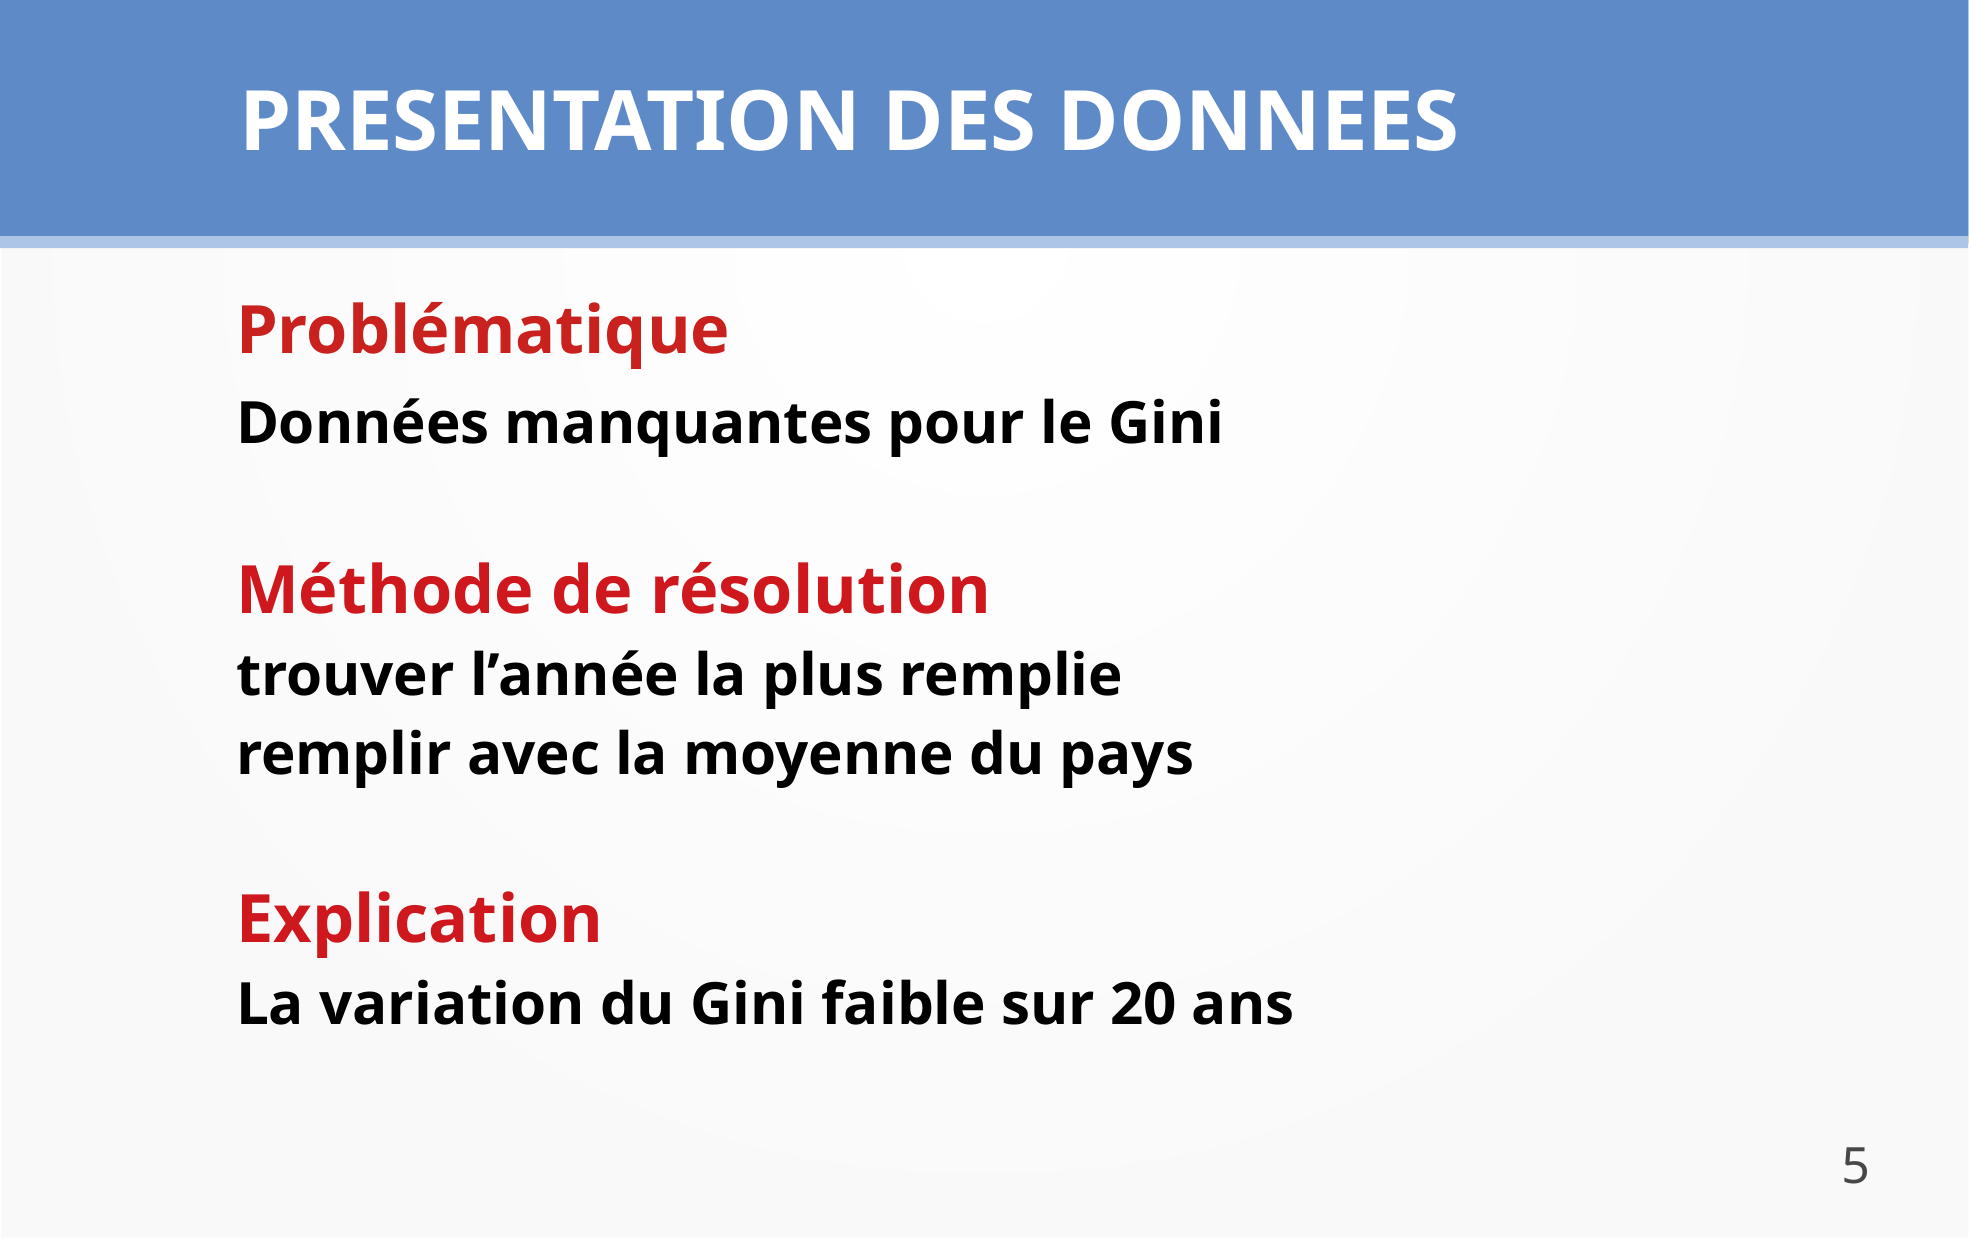

# PRESENTATION DES DONNEES
			Problématique
			Données manquantes pour le Gini
			Méthode de résolution
			trouver l’année la plus remplie
			remplir avec la moyenne du pays
			Explication
			La variation du Gini faible sur 20 ans
5